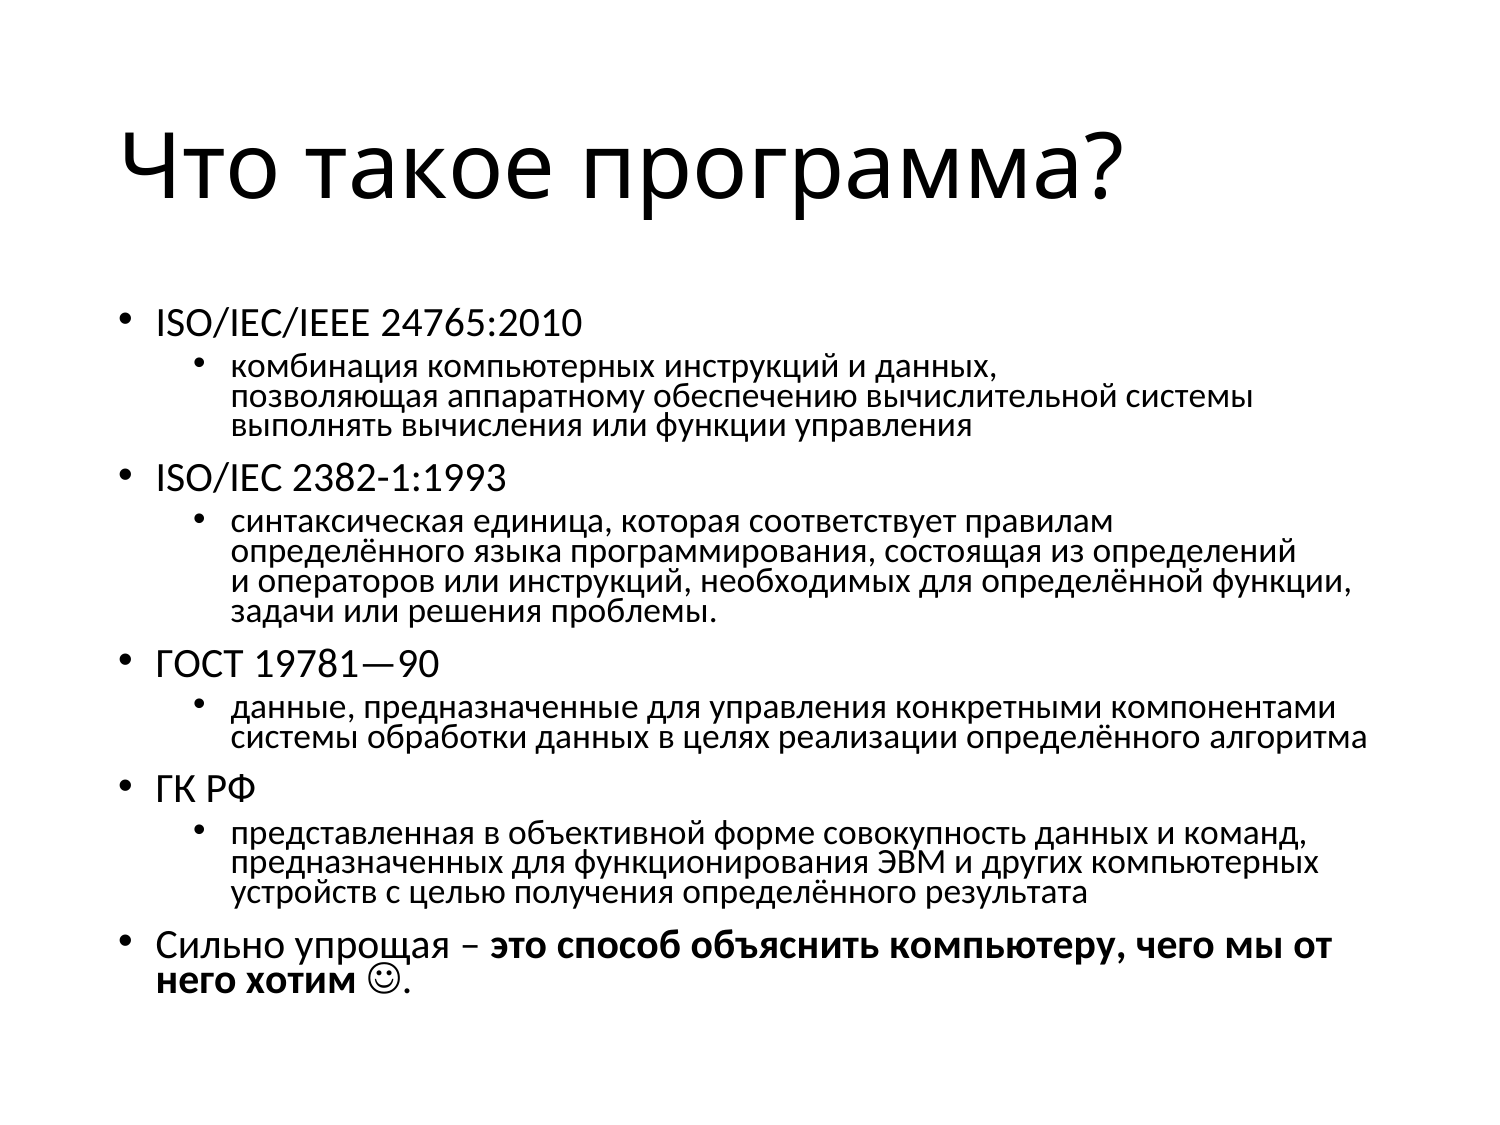

# Что такое программа?
ISO/IEC/IEEE 24765:2010
комбинация компьютерных инструкций и данных, позволяющая аппаратному обеспечению вычислительной системы выполнять вычисления или функции управления
ISO/IEC 2382-1:1993
синтаксическая единица, которая соответствует правилам определённого языка программирования, состоящая из определений и операторов или инструкций, необходимых для определённой функции, задачи или решения проблемы.
ГОСТ 19781—90
данные, предназначенные для управления кон­кретными компонентами системы обработки данных в целях реализации определённого ал­горитма
ГК РФ
представленная в объективной форме совокупность данных и команд, предназначенных для функционирования ЭВМ и других компьютерных устройств с целью получения определённого результата
Сильно упрощая – это способ объяснить компьютеру, чего мы от него хотим .